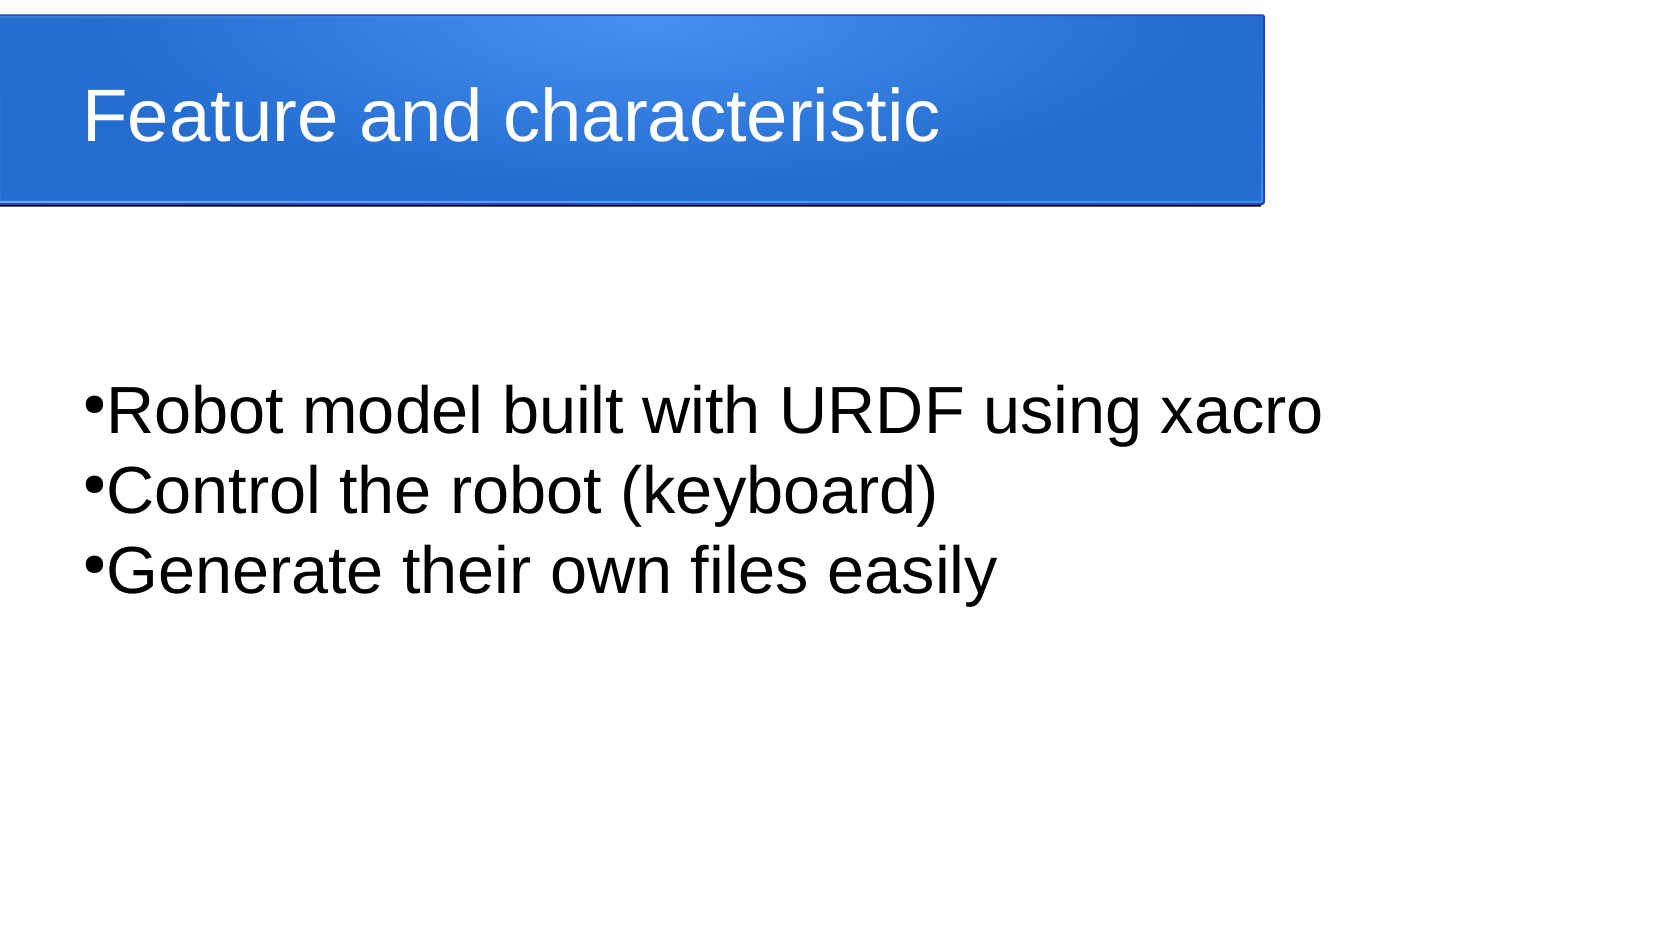

# Feature and characteristic
Robot model built with URDF using xacro
Control the robot (keyboard)
Generate their own files easily